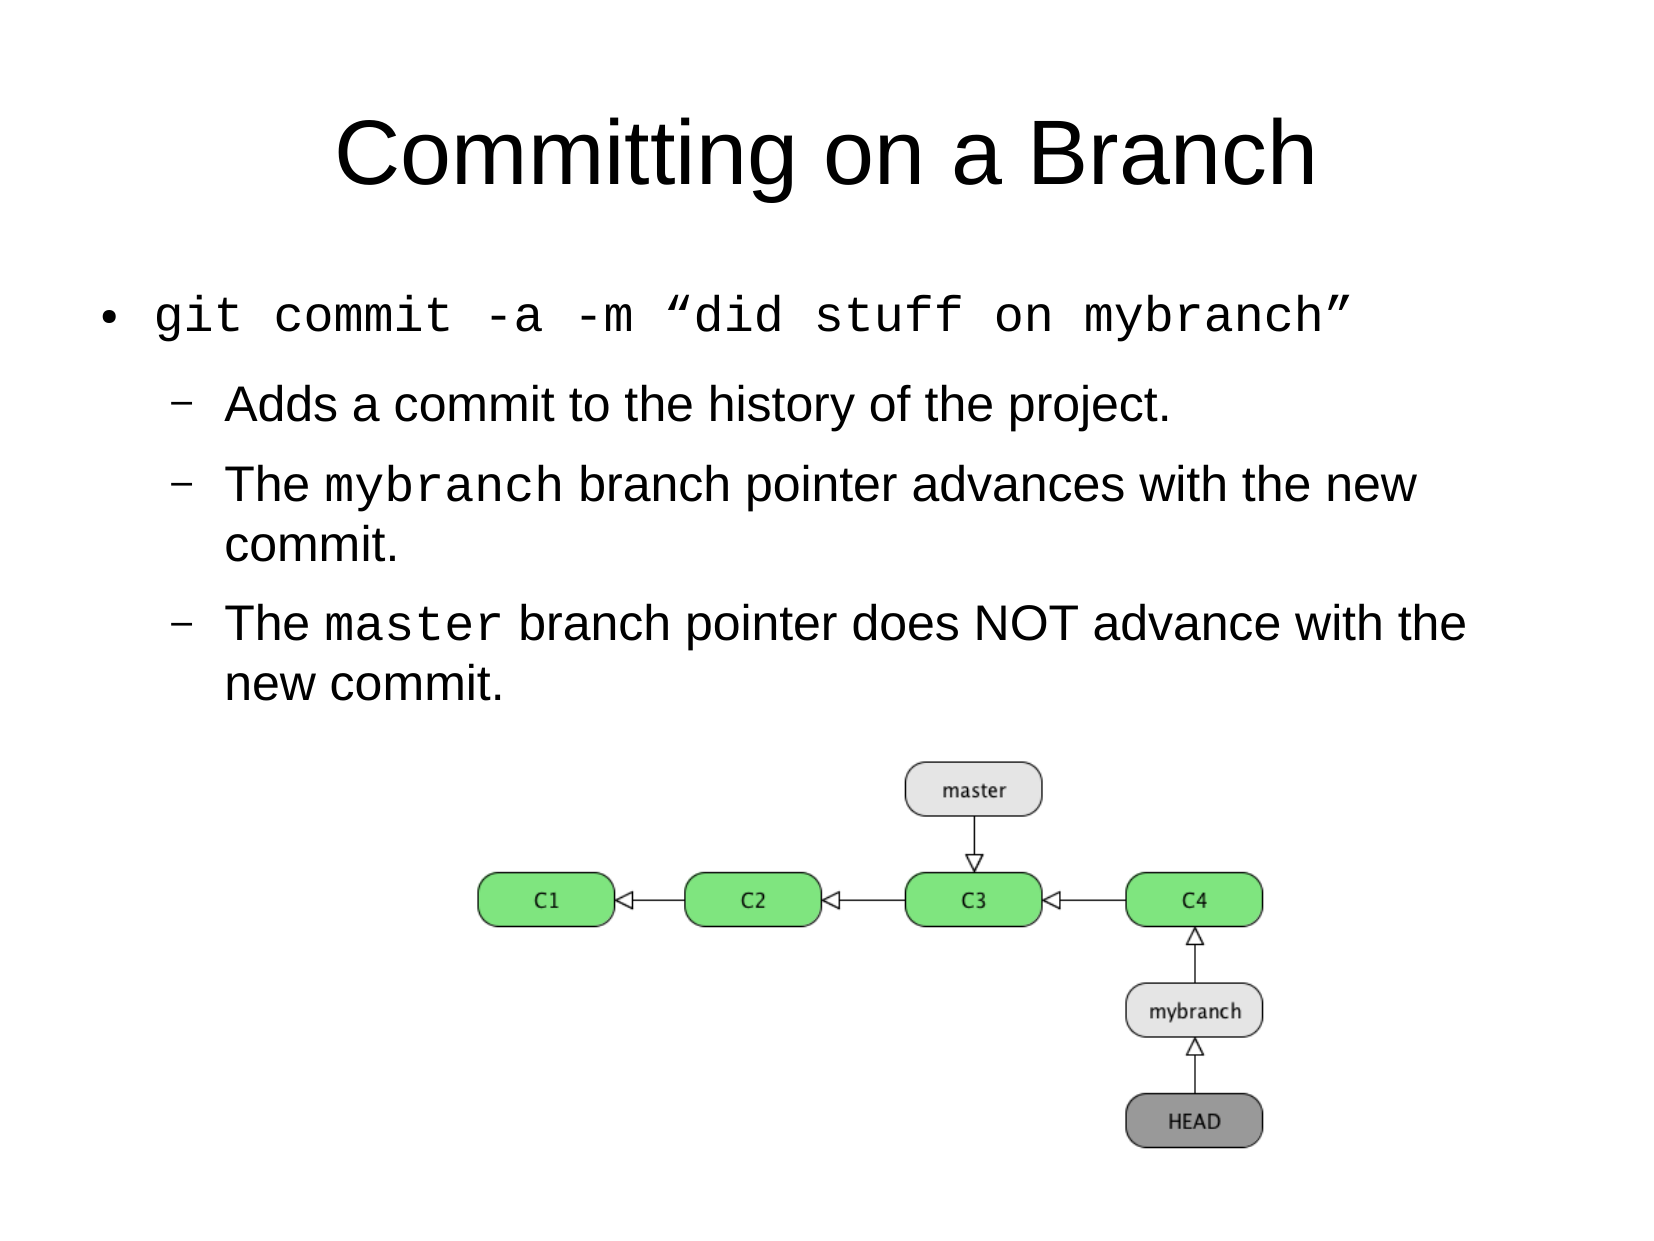

# Committing on a Branch
git commit -a -m “did stuff on mybranch”
Adds a commit to the history of the project.
The mybranch branch pointer advances with the new commit.
The master branch pointer does NOT advance with the new commit.